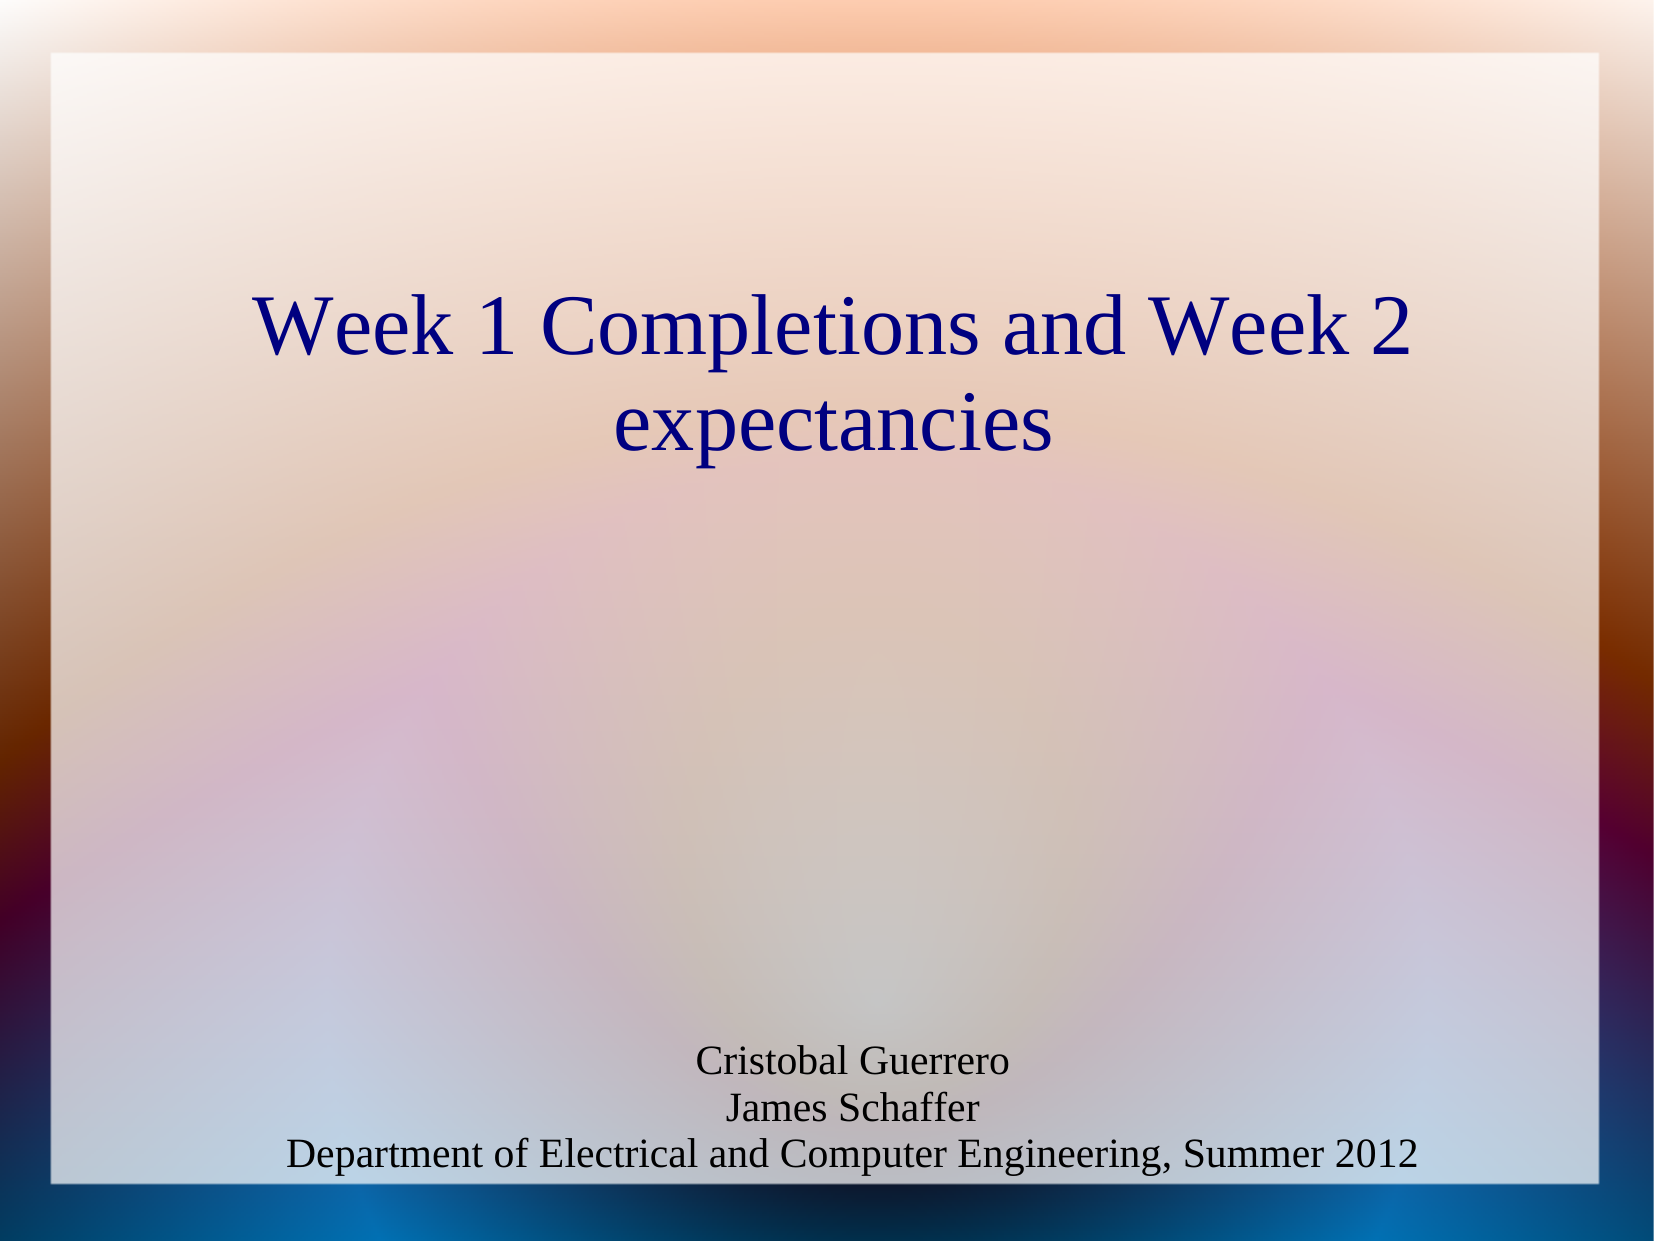

# Week 1 Completions and Week 2 expectancies
Cristobal Guerrero
James Schaffer
Department of Electrical and Computer Engineering, Summer 2012